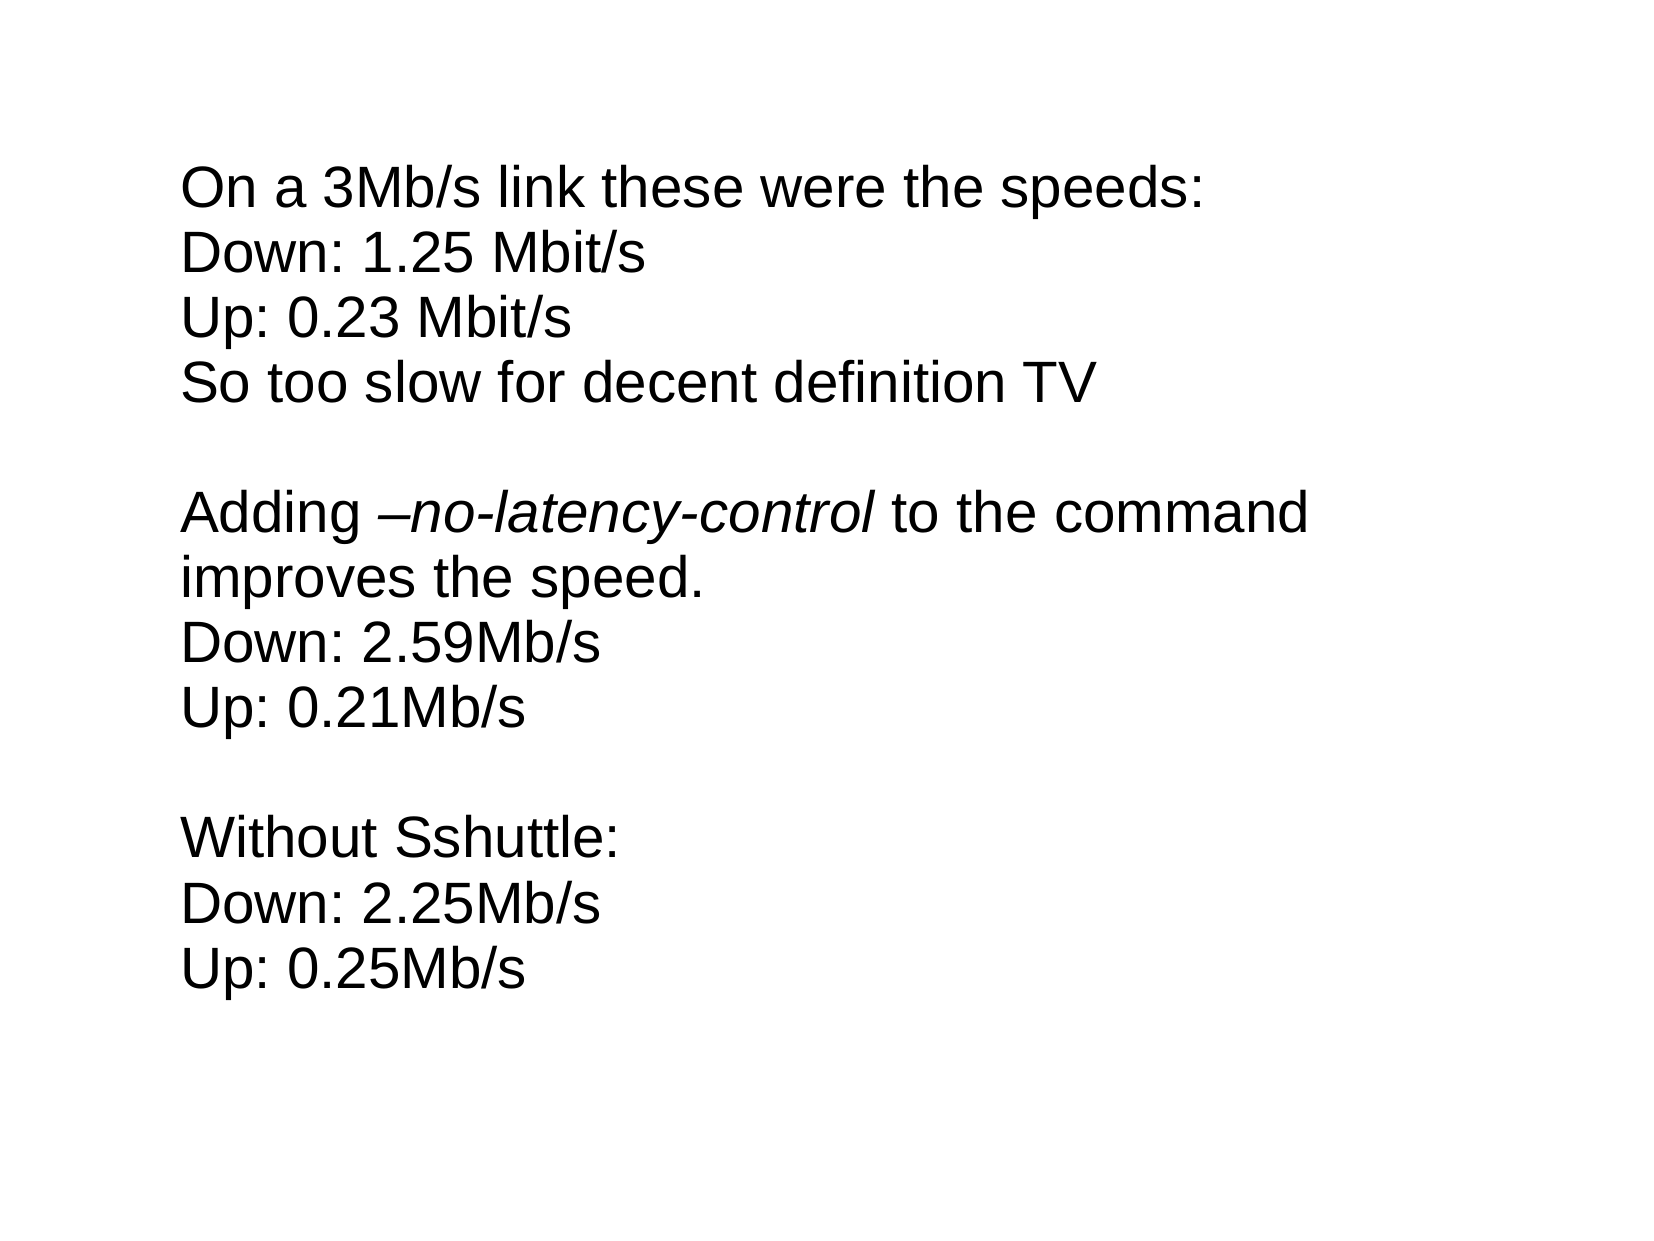

On a 3Mb/s link these were the speeds:
Down: 1.25 Mbit/s
Up: 0.23 Mbit/s
So too slow for decent definition TV
Adding –no-latency-control to the command
improves the speed.
Down: 2.59Mb/s
Up: 0.21Mb/s
Without Sshuttle:
Down: 2.25Mb/s
Up: 0.25Mb/s